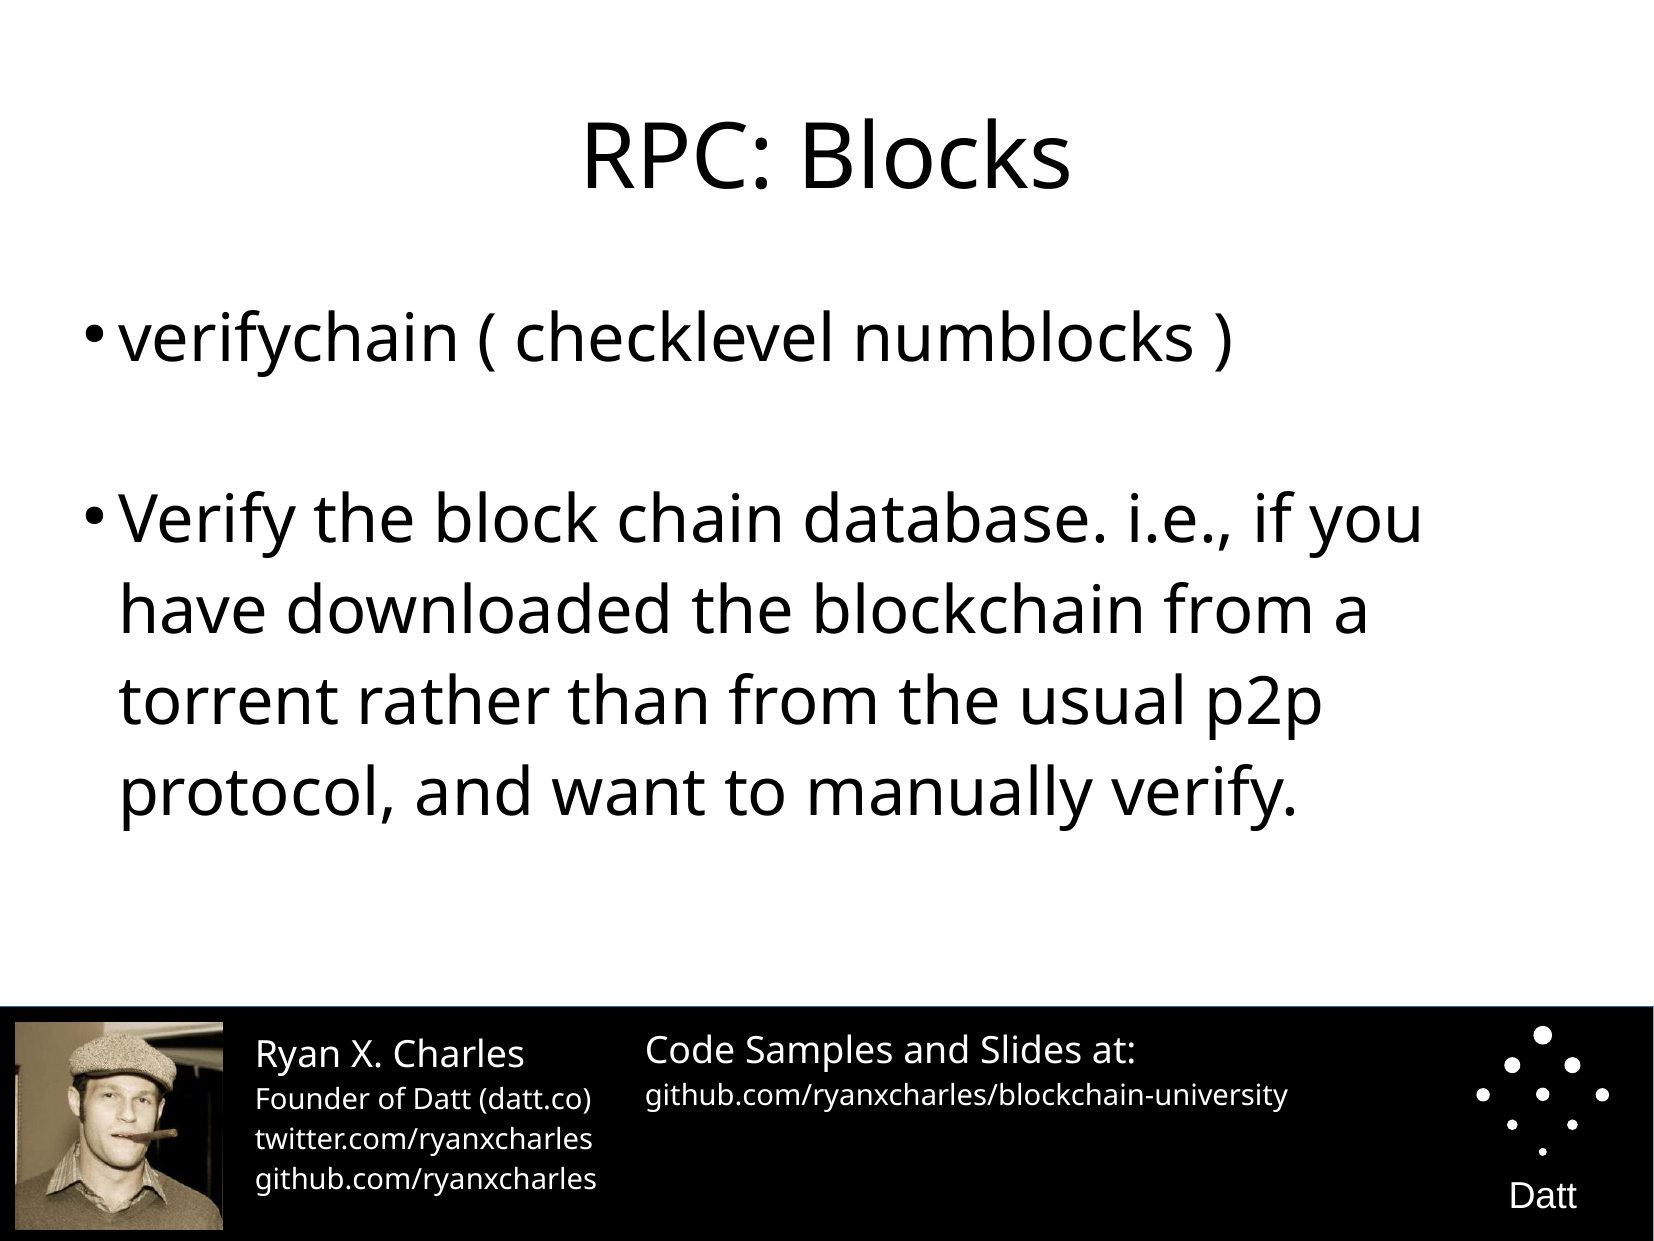

# RPC: Blocks
verifychain ( checklevel numblocks )
Verify the block chain database. i.e., if you have downloaded the blockchain from a torrent rather than from the usual p2p protocol, and want to manually verify.
Code Samples and Slides at:
github.com/ryanxcharles/blockchain-university
Ryan X. Charles
Founder of Datt (datt.co)
twitter.com/ryanxcharles
github.com/ryanxcharles
Datt